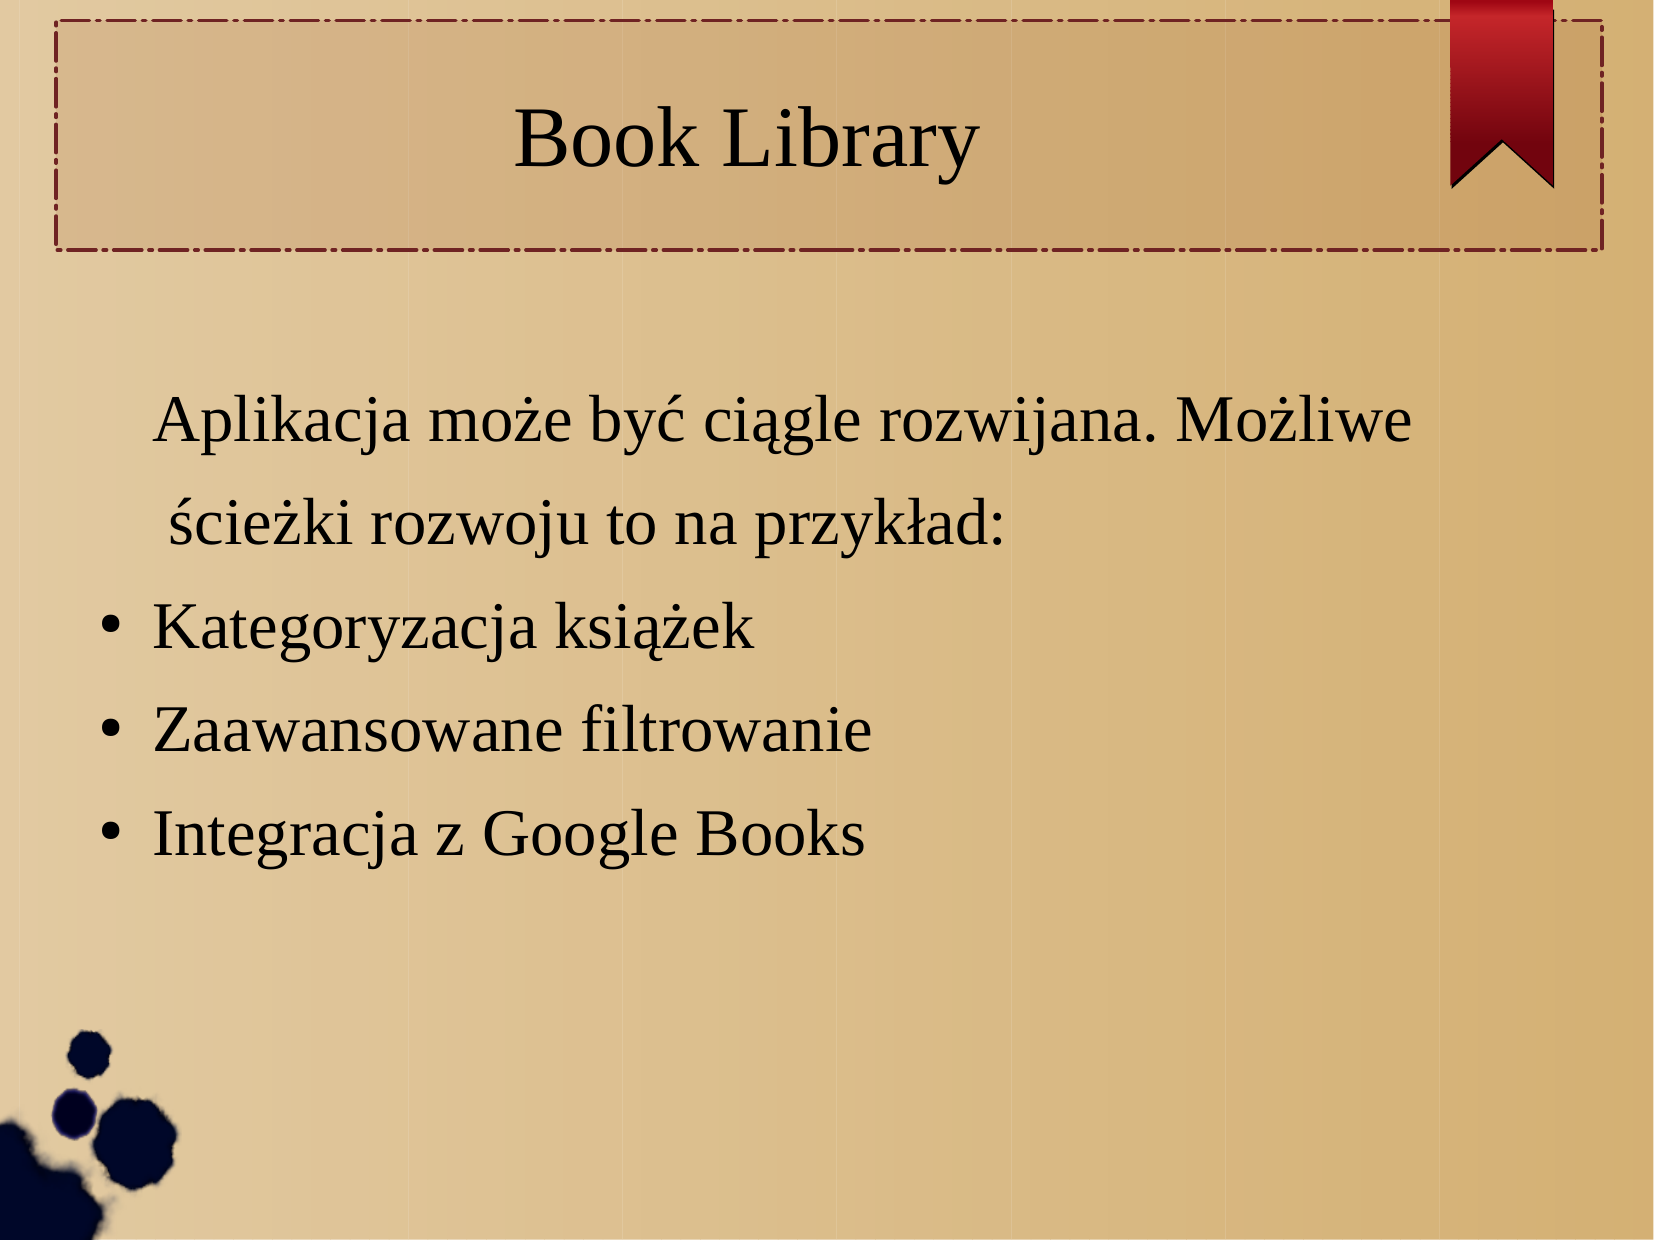

# Book Library
Aplikacja może być ciągle rozwijana. Możliwe
 ścieżki rozwoju to na przykład:
Kategoryzacja książek
Zaawansowane filtrowanie
Integracja z Google Books